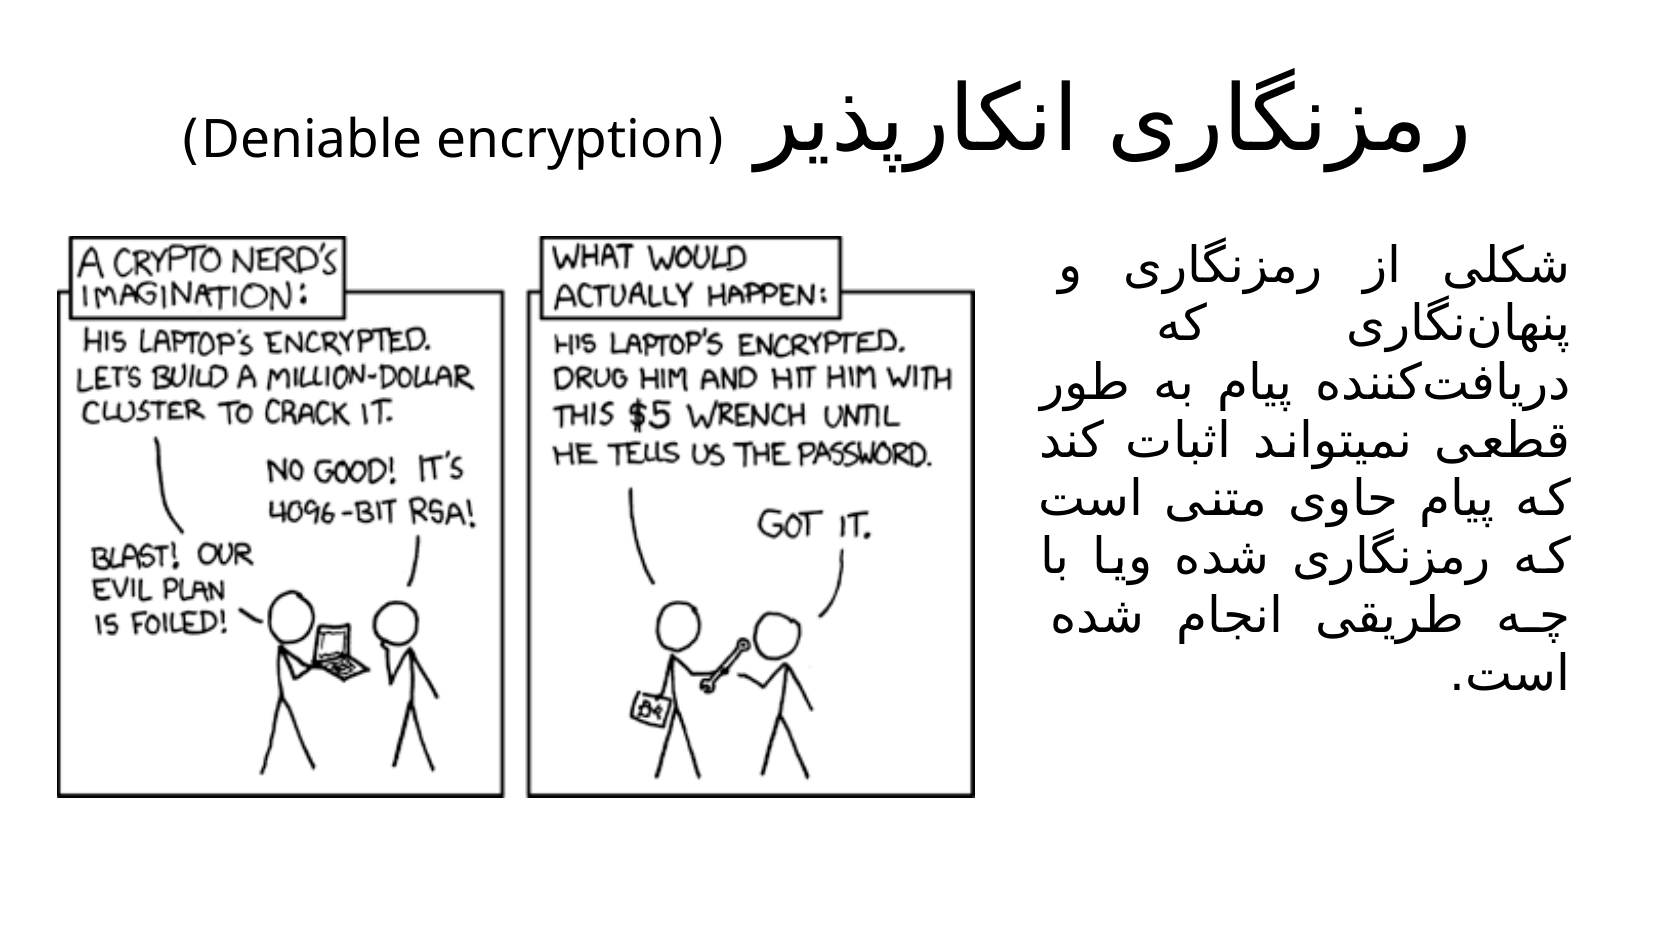

# رمزنگاری انکارپذیر (Deniable encryption)
شکلی از رمزنگاری و پنهان‌نگاری که دریافت‌کننده پیام به طور قطعی نمیتواند اثبات کند که پیام حاوی متنی است که رمزنگاری شده ویا با چه طریقی انجام شده است.